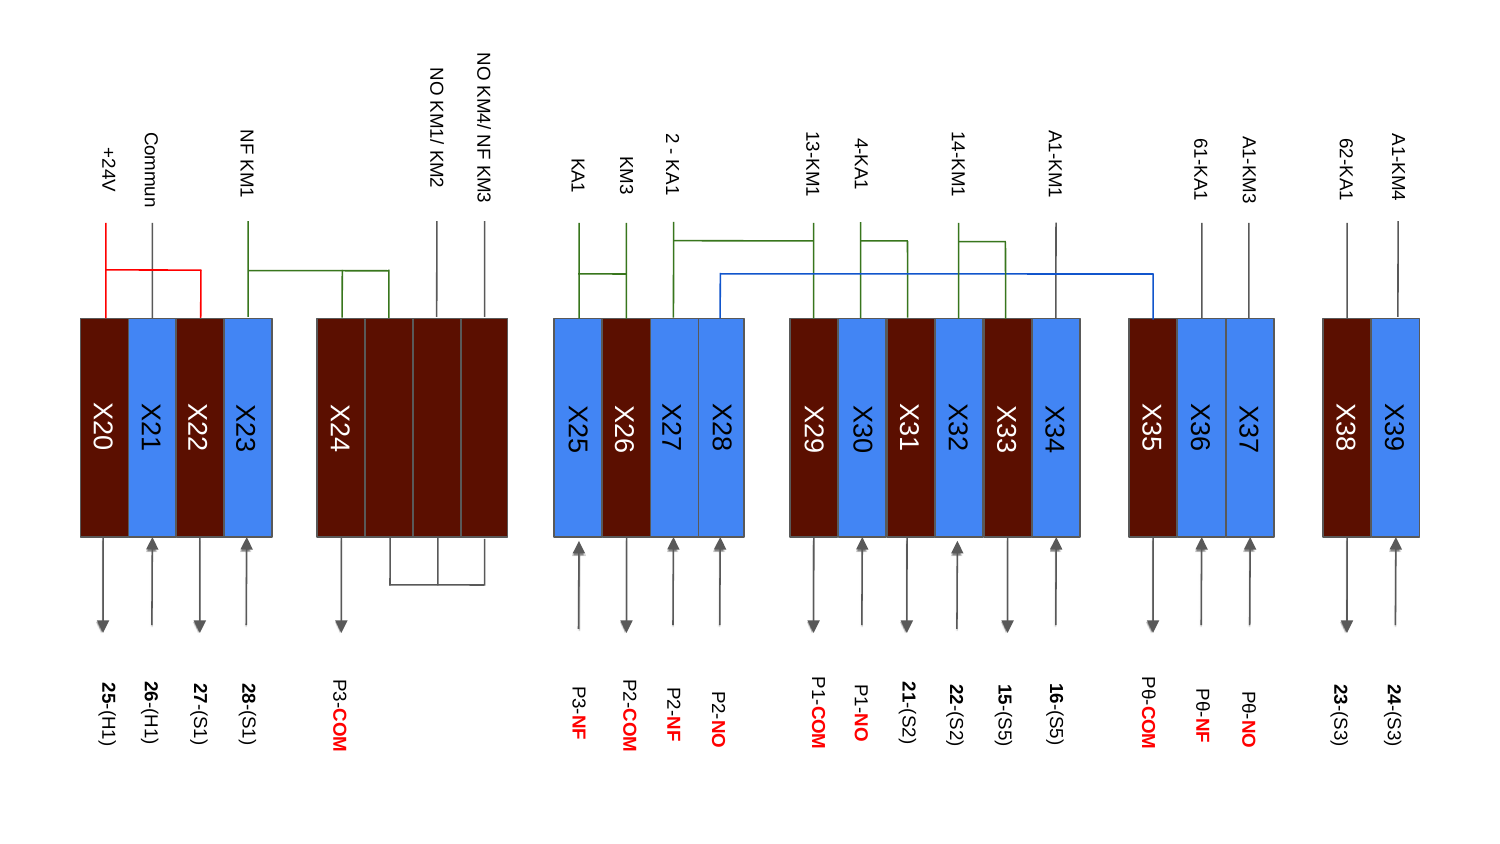

NO KM1/ KM2
NO KM4/ NF KM3
 2 - KA1
NF KM1
13-KM1
4-KA1
14-KM1
A1-KM1
A1-KM4
Commun
+24V
61-KA1
A1-KM3
62-KA1
KM3
KA1
X20
X22
X21
X27
X28
X31
X32
X35
X36
X38
X39
X23
X24
X25
X26
X29
X30
X33
X34
X37
P3-NF
P1-COM
P1-NO
21-(S2)
Pθ-COM
26-(H1)
25-(H1)
P2-NF
16-(S5)
27-(S1)
28-(S1)
P3-COM
P2-COM
22-(S2)
15-(S5)
Pθ-NF
23-(S3)
24-(S3)
P2-NO
Pθ-NO